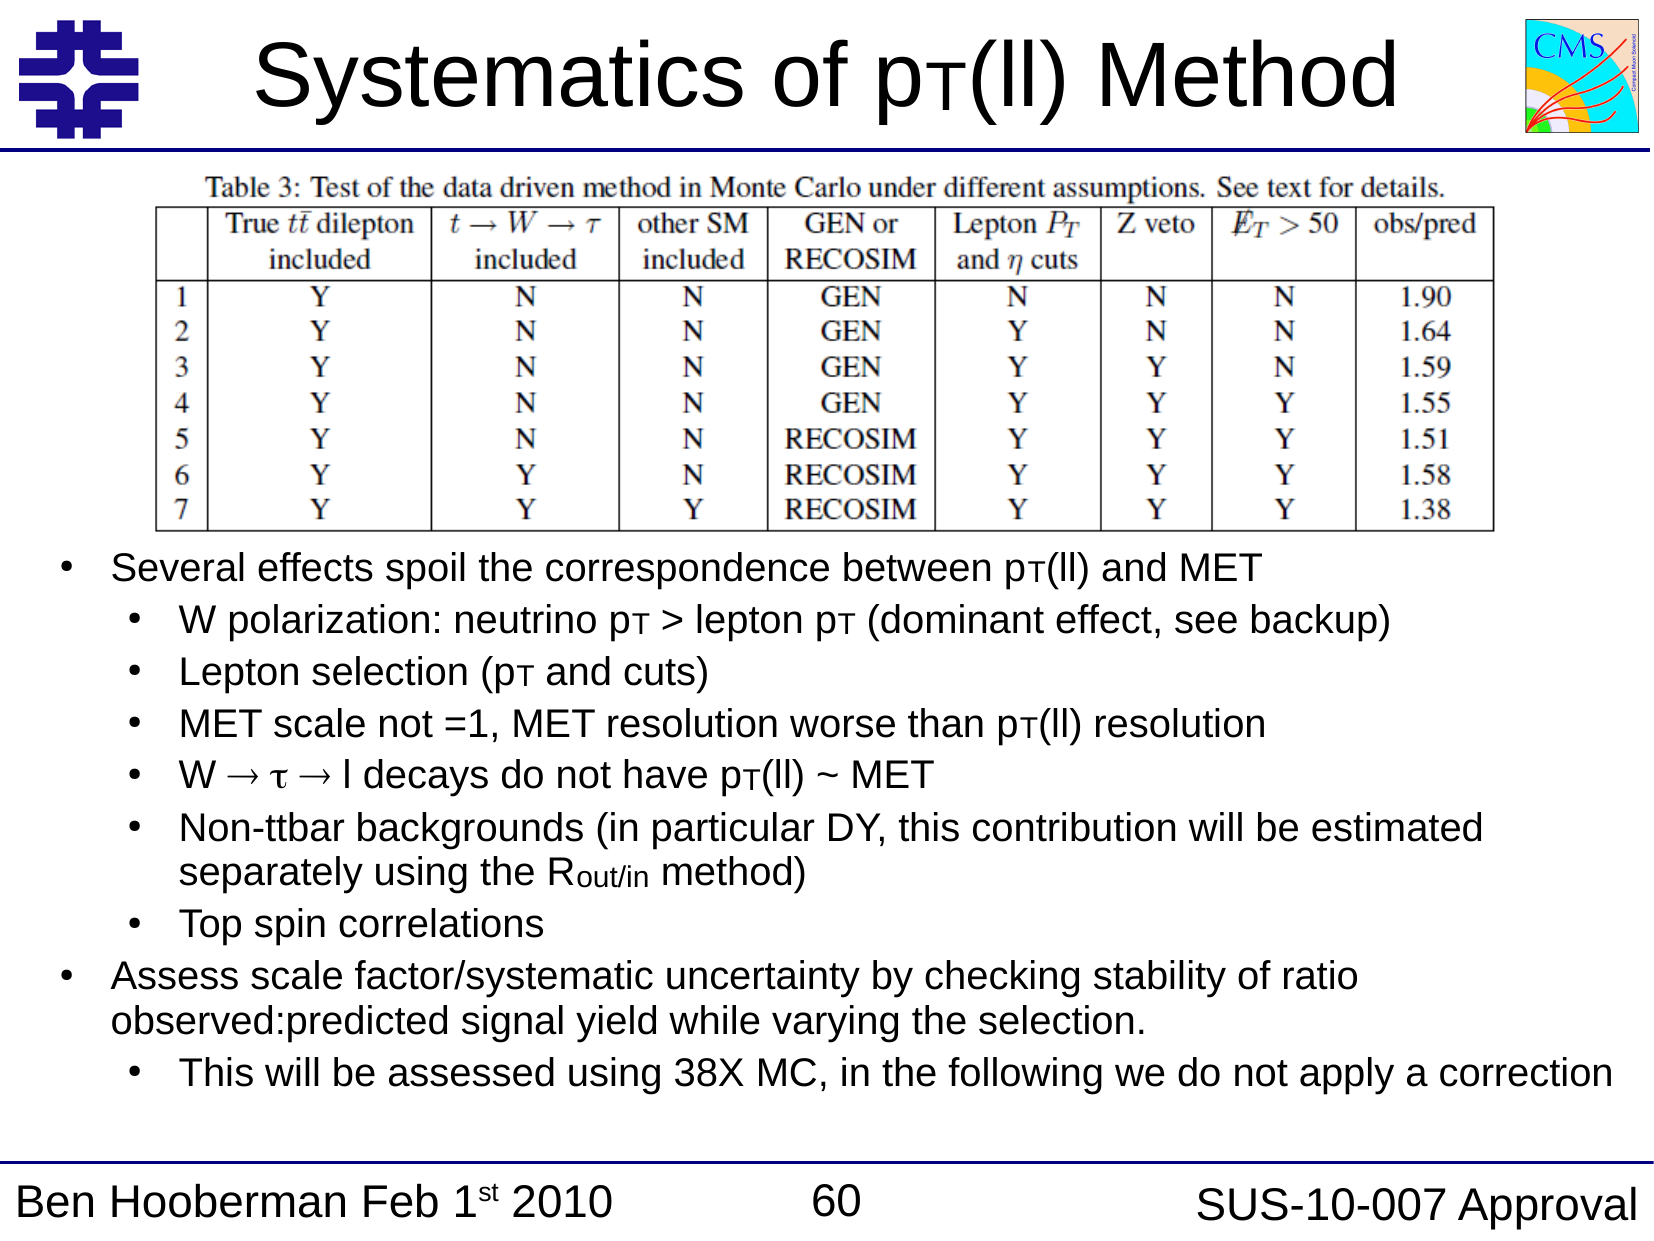

# Systematics of pT(ll) Method
Several effects spoil the correspondence between pT(ll) and MET
W polarization: neutrino pT > lepton pT (dominant effect, see backup)
Lepton selection (pT and cuts)
MET scale not =1, MET resolution worse than pT(ll) resolution
W  t  l decays do not have pT(ll) ~ MET
Non-ttbar backgrounds (in particular DY, this contribution will be estimated separately using the Rout/in method)
Top spin correlations
Assess scale factor/systematic uncertainty by checking stability of ratio observed:predicted signal yield while varying the selection.
This will be assessed using 38X MC, in the following we do not apply a correction
60